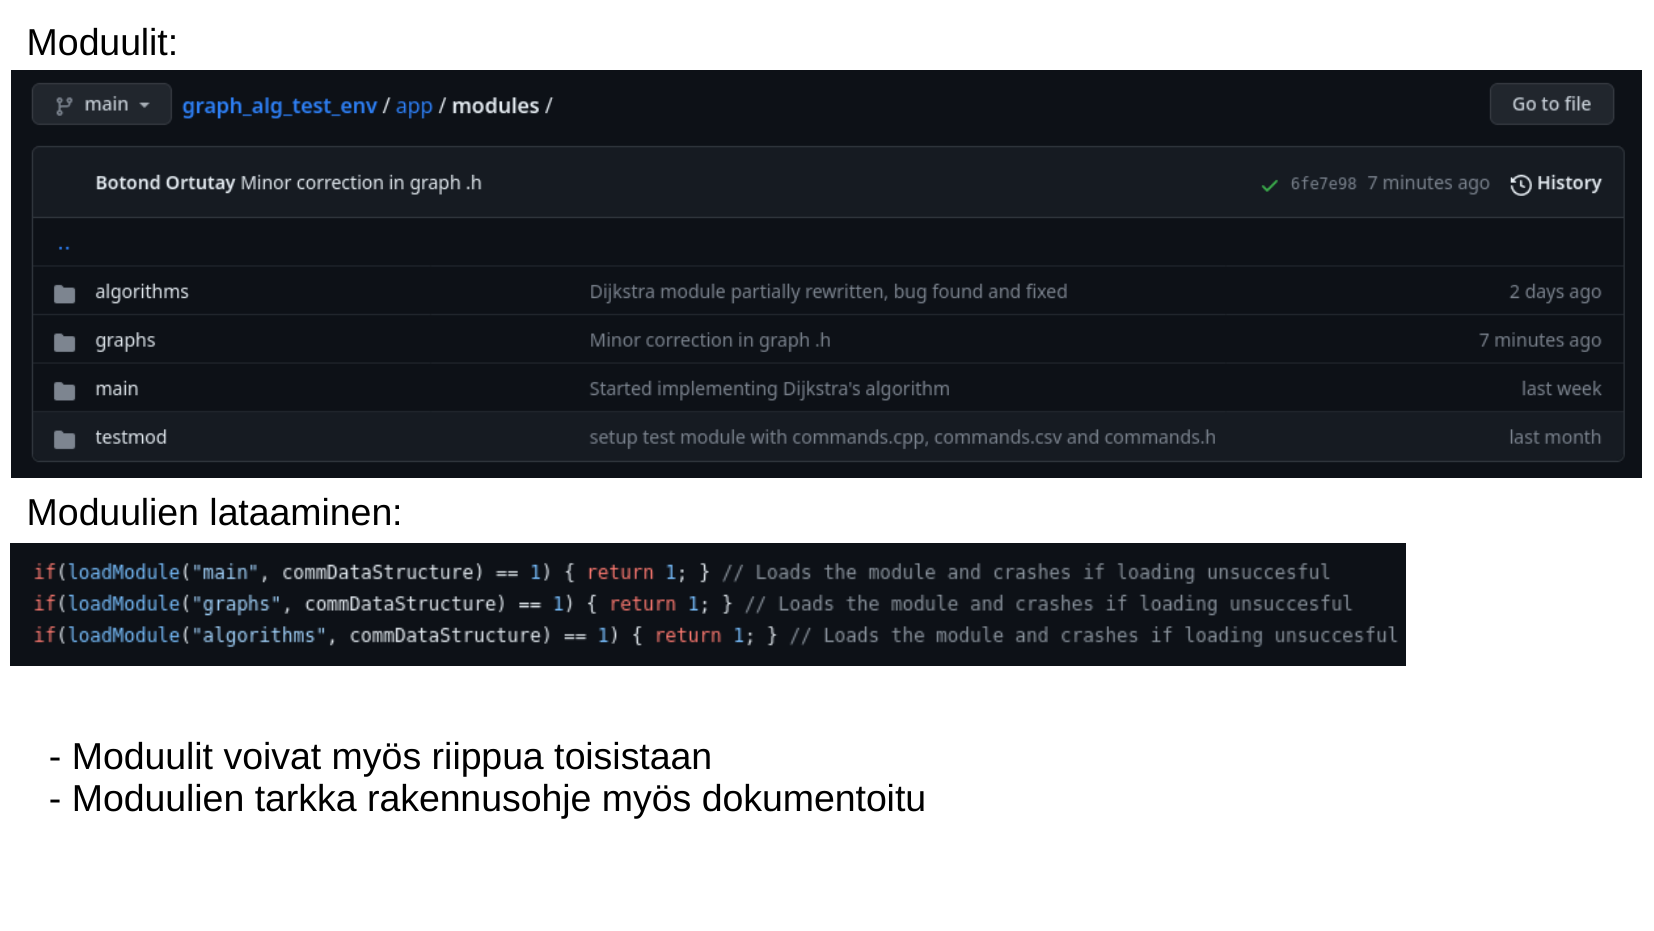

Moduulit:
Moduulien lataaminen:
 - Moduulit voivat myös riippua toisistaan
 - Moduulien tarkka rakennusohje myös dokumentoitu